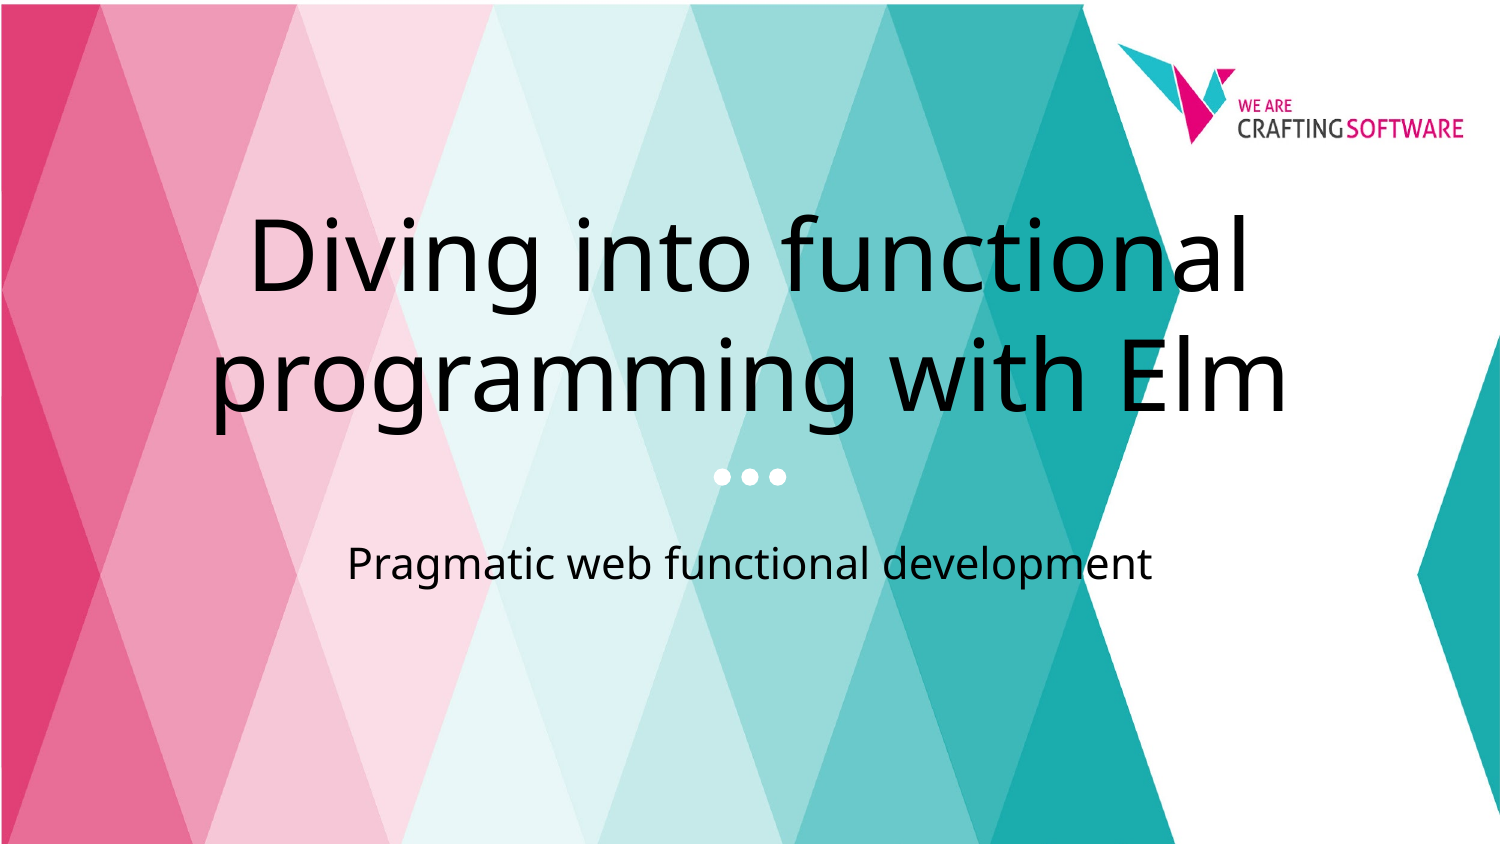

# Diving into functional programming with Elm
Pragmatic web functional development